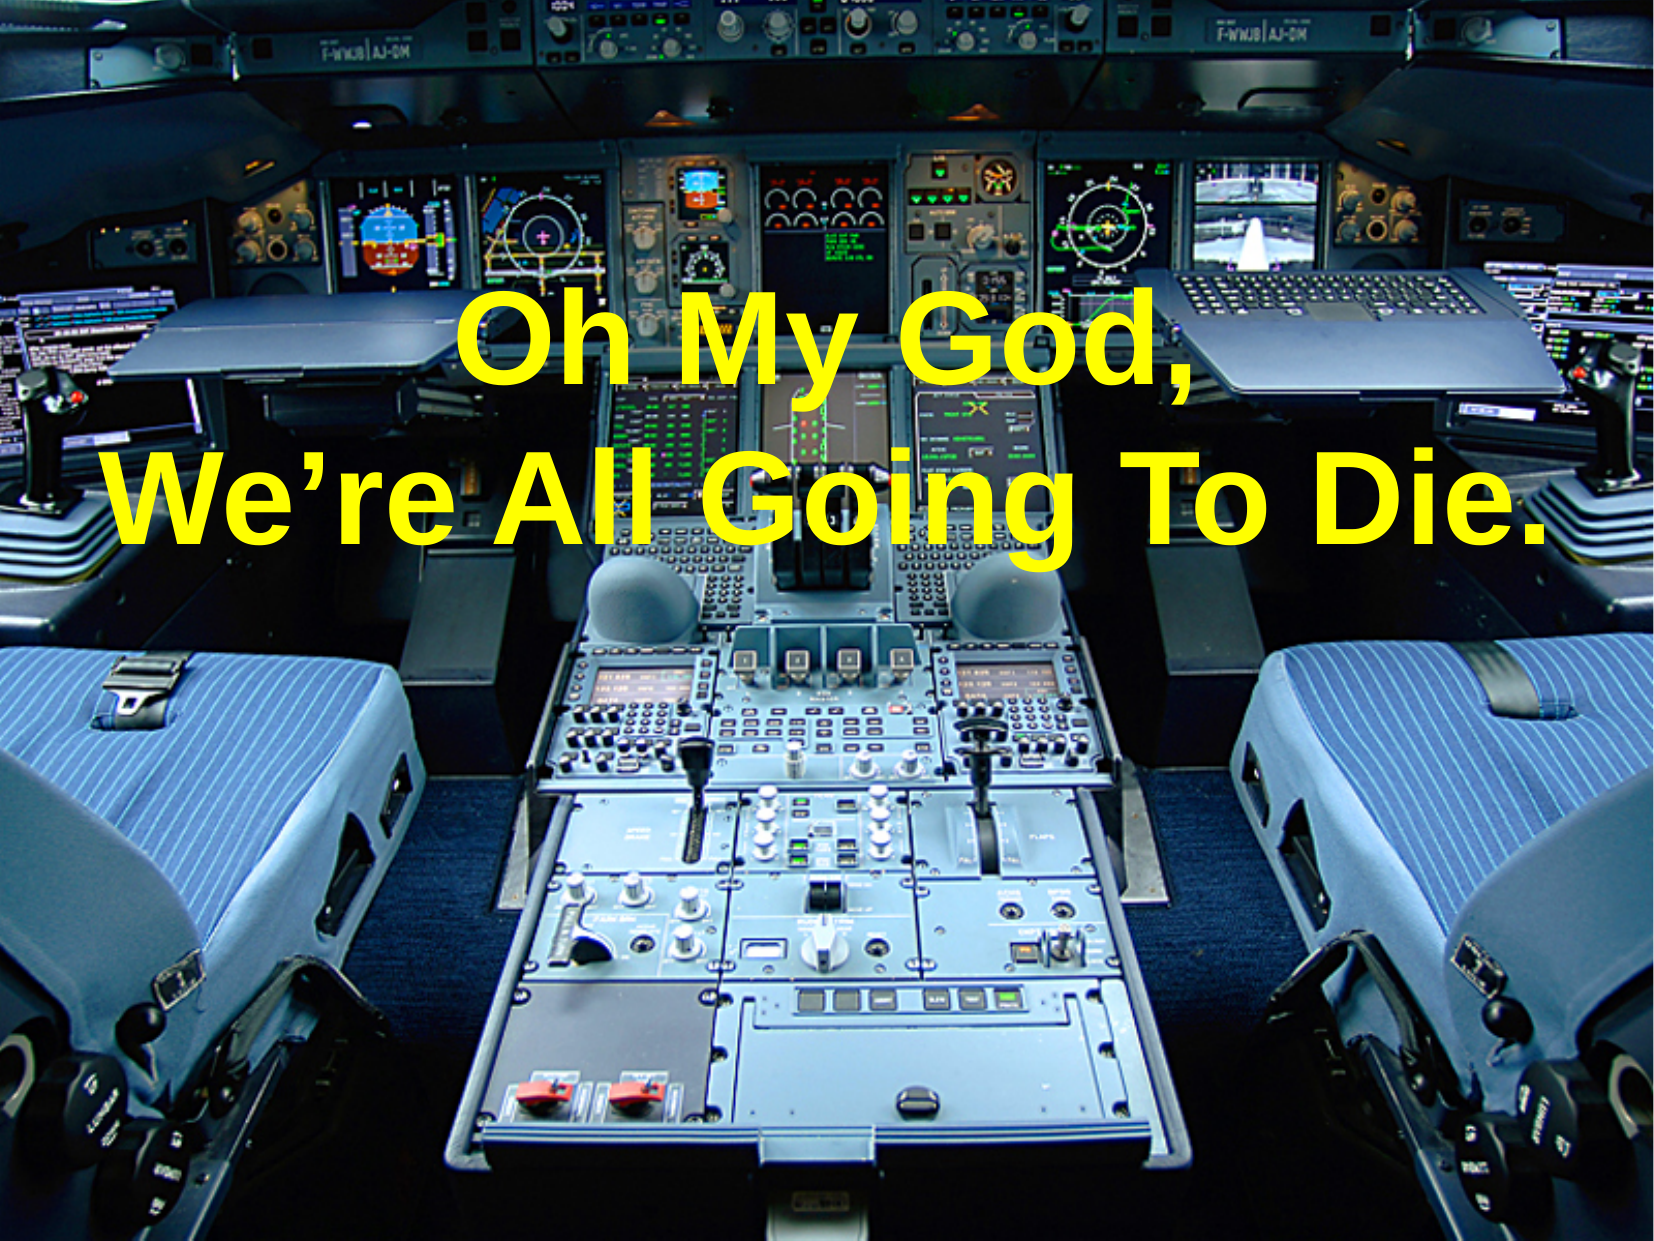

Oh My God,
We’re All Going To Die.